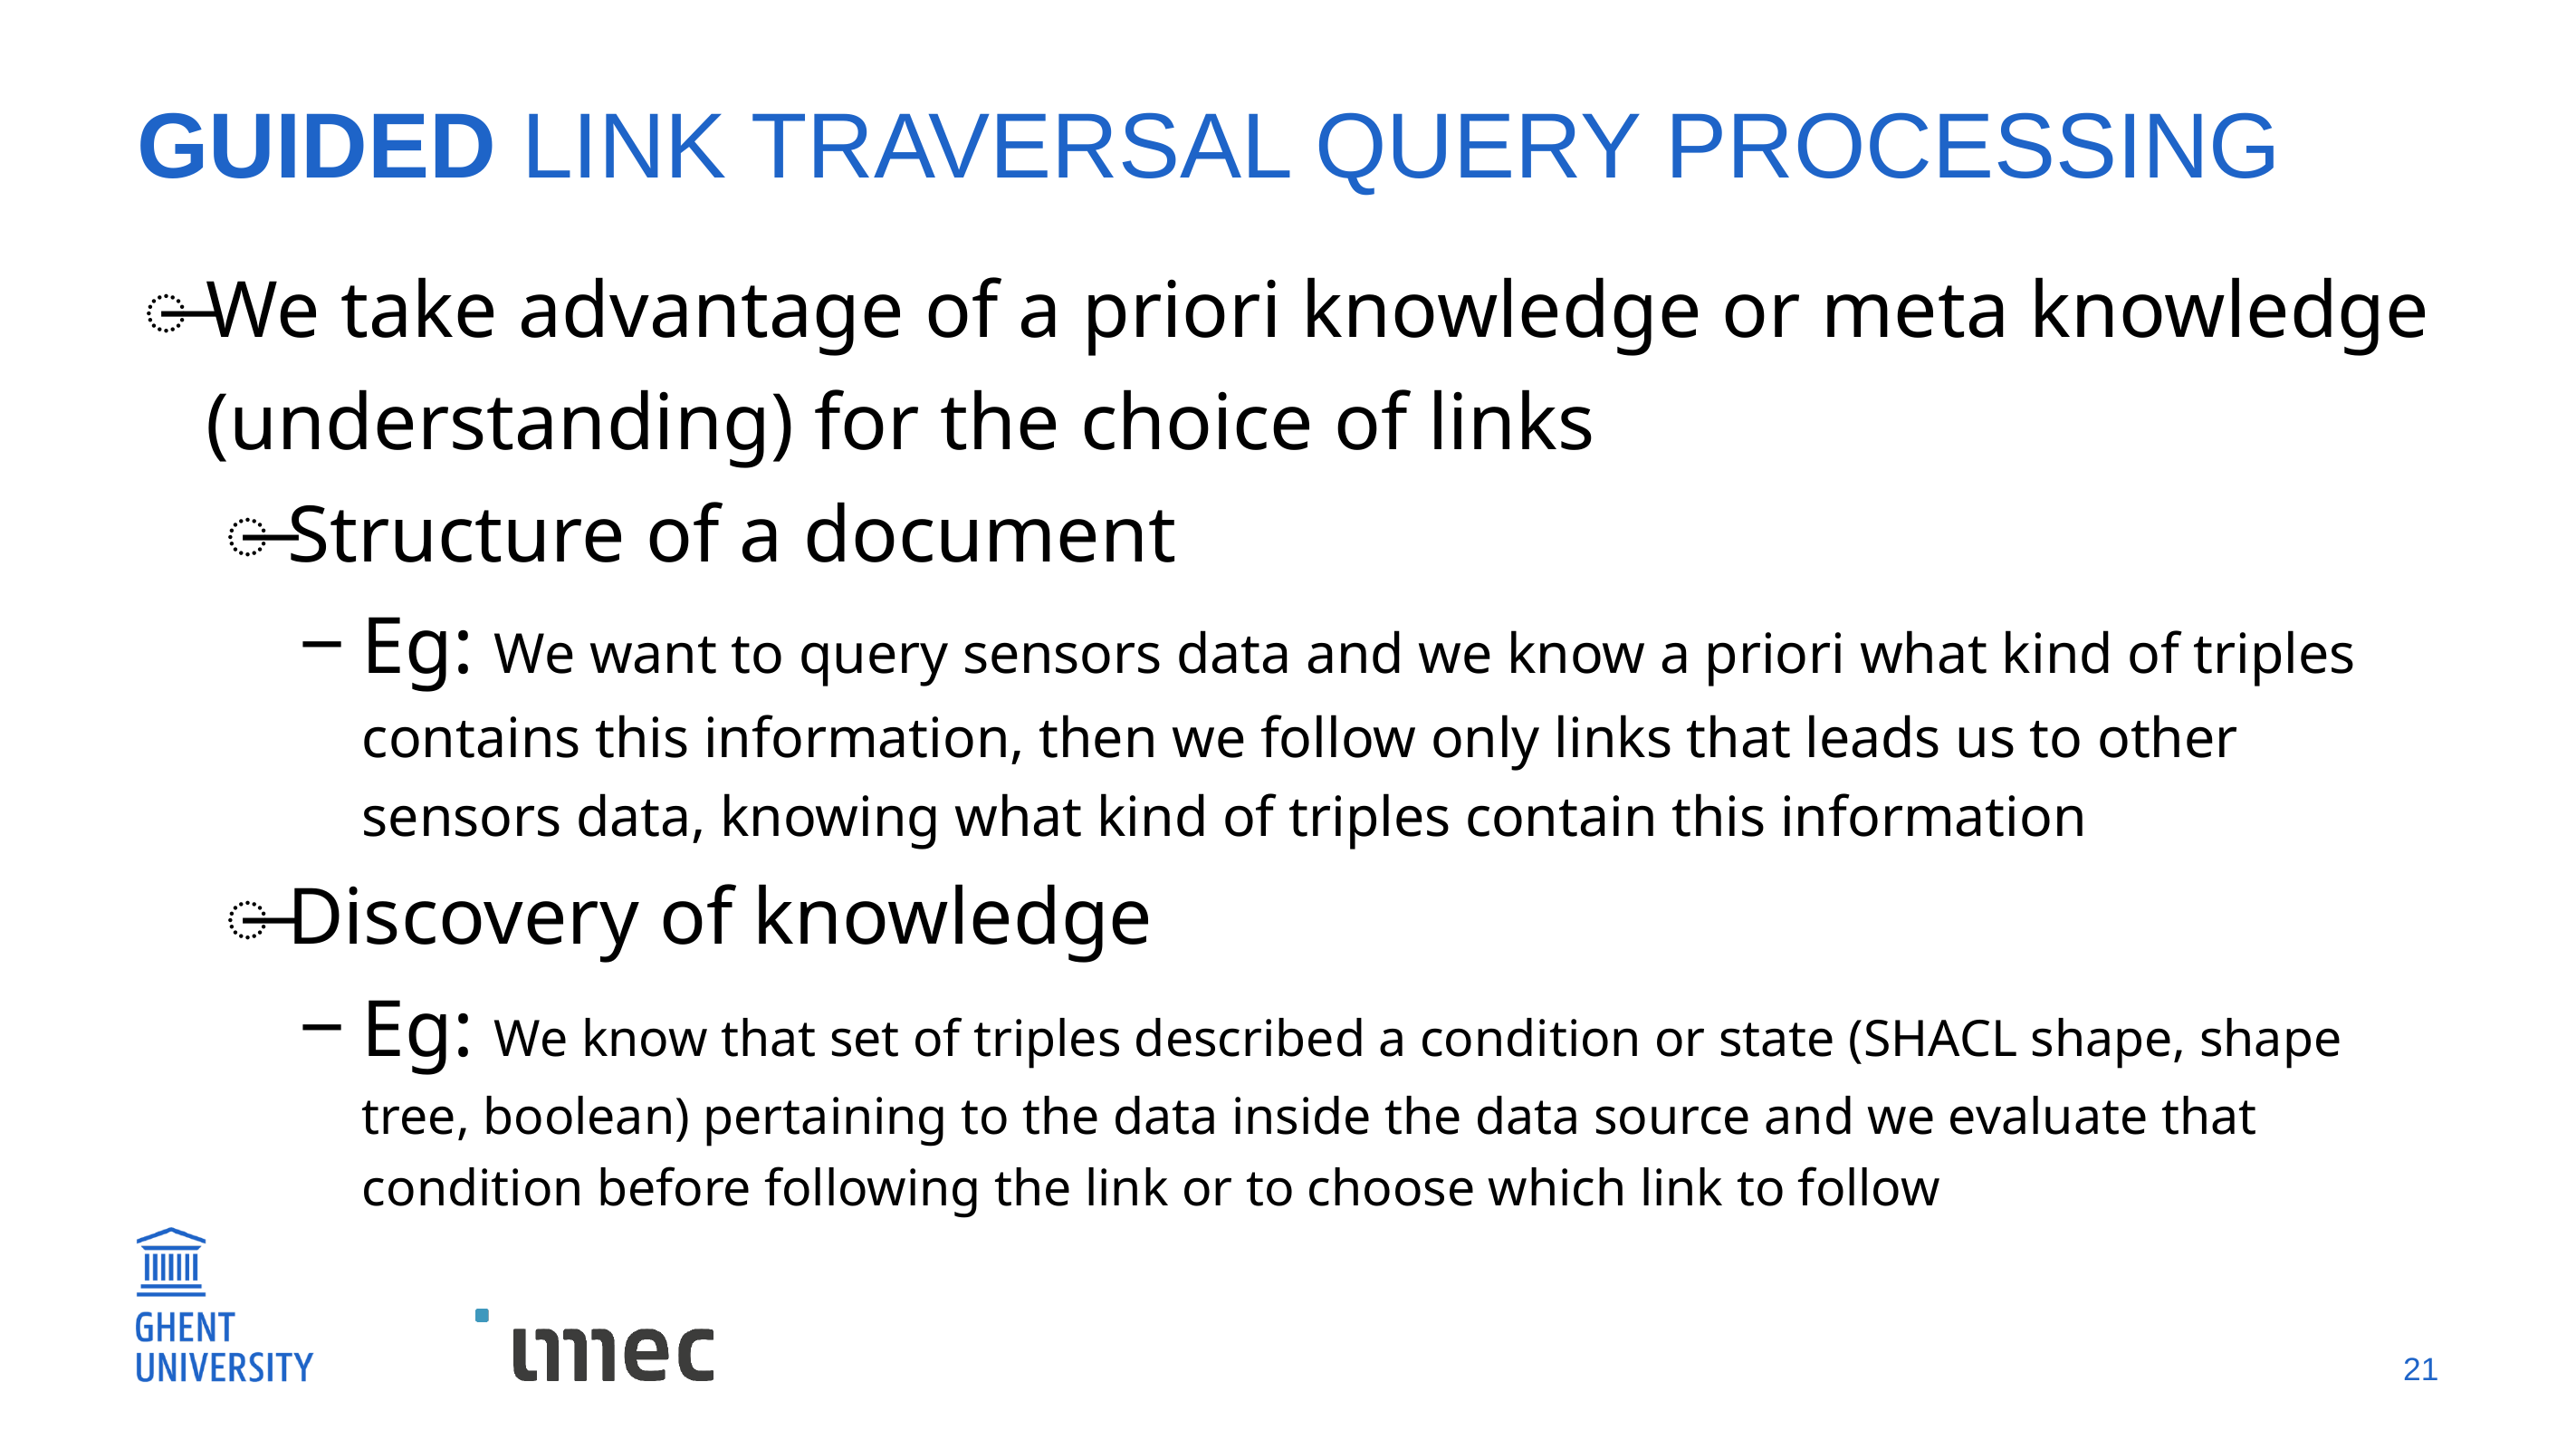

# GUIDED LINK TRAVERSAL QUERY PROCESSING
We take advantage of a priori knowledge or meta knowledge (understanding) for the choice of links
Structure of a document
Eg: We want to query sensors data and we know a priori what kind of triples contains this information, then we follow only links that leads us to other sensors data, knowing what kind of triples contain this information
Discovery of knowledge
Eg: We know that set of triples described a condition or state (SHACL shape, shape tree, boolean) pertaining to the data inside the data source and we evaluate that condition before following the link or to choose which link to follow